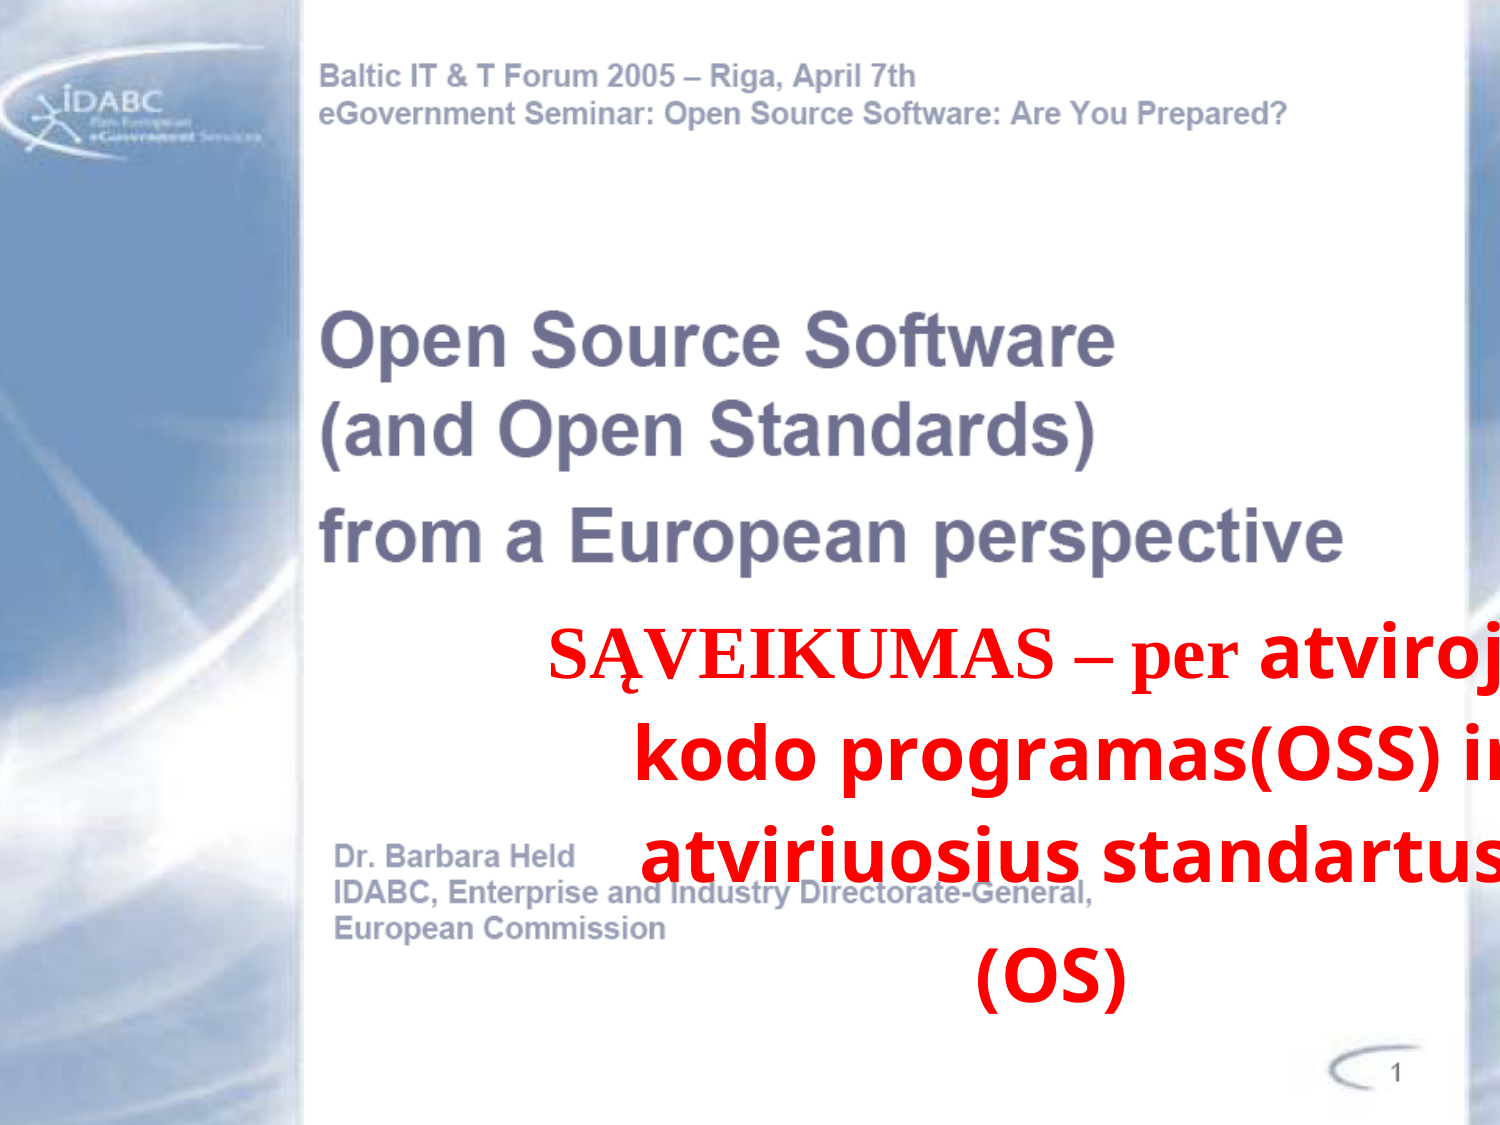

#
SĄVEIKUMAS – per atvirojo kodo programas(OSS) ir atviriuosius standartus (OS)